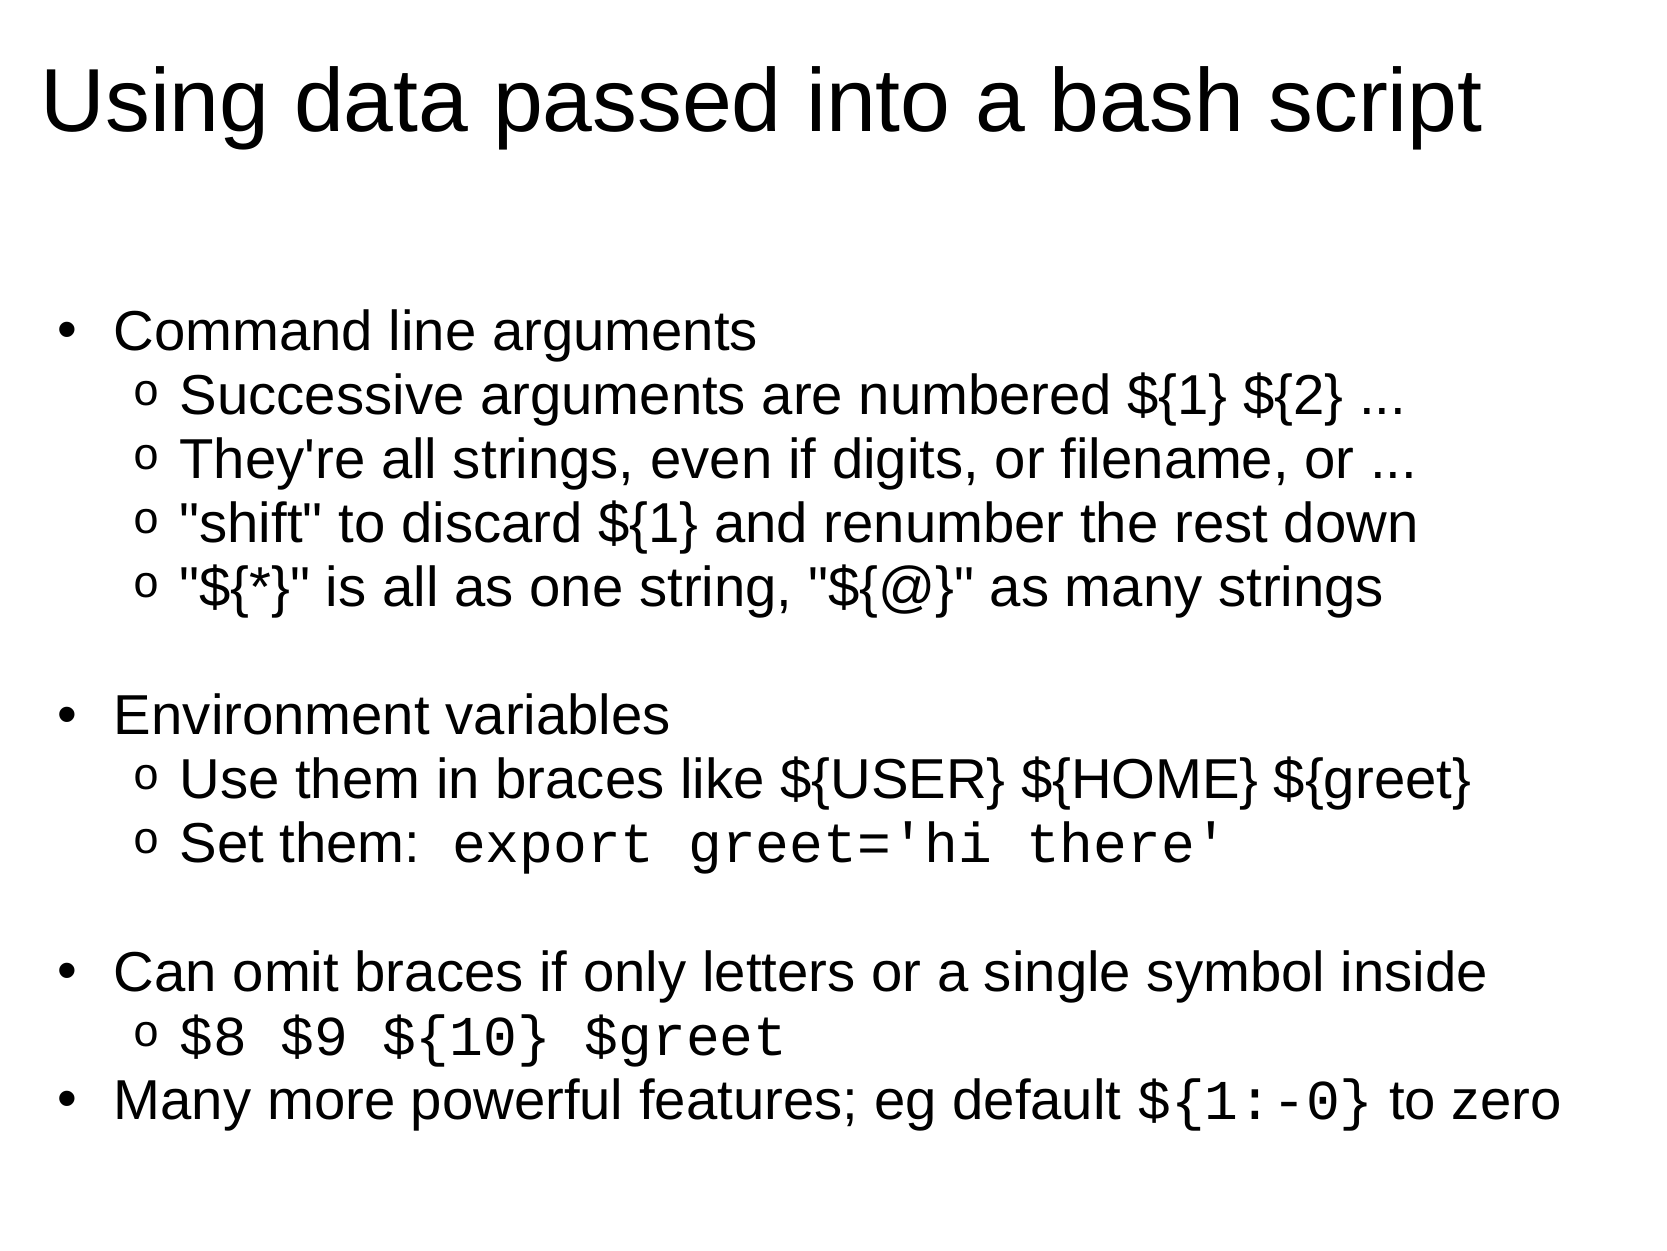

# Using data passed into a bash script
Command line arguments
Successive arguments are numbered ${1} ${2} ...
They're all strings, even if digits, or filename, or ...
"shift" to discard ${1} and renumber the rest down
"${*}" is all as one string, "${@}" as many strings
Environment variables
Use them in braces like ${USER} ${HOME} ${greet}
Set them:  export greet='hi there'
Can omit braces if only letters or a single symbol inside
$8 $9 ${10} $greet
Many more powerful features; eg default ${1:-0} to zero